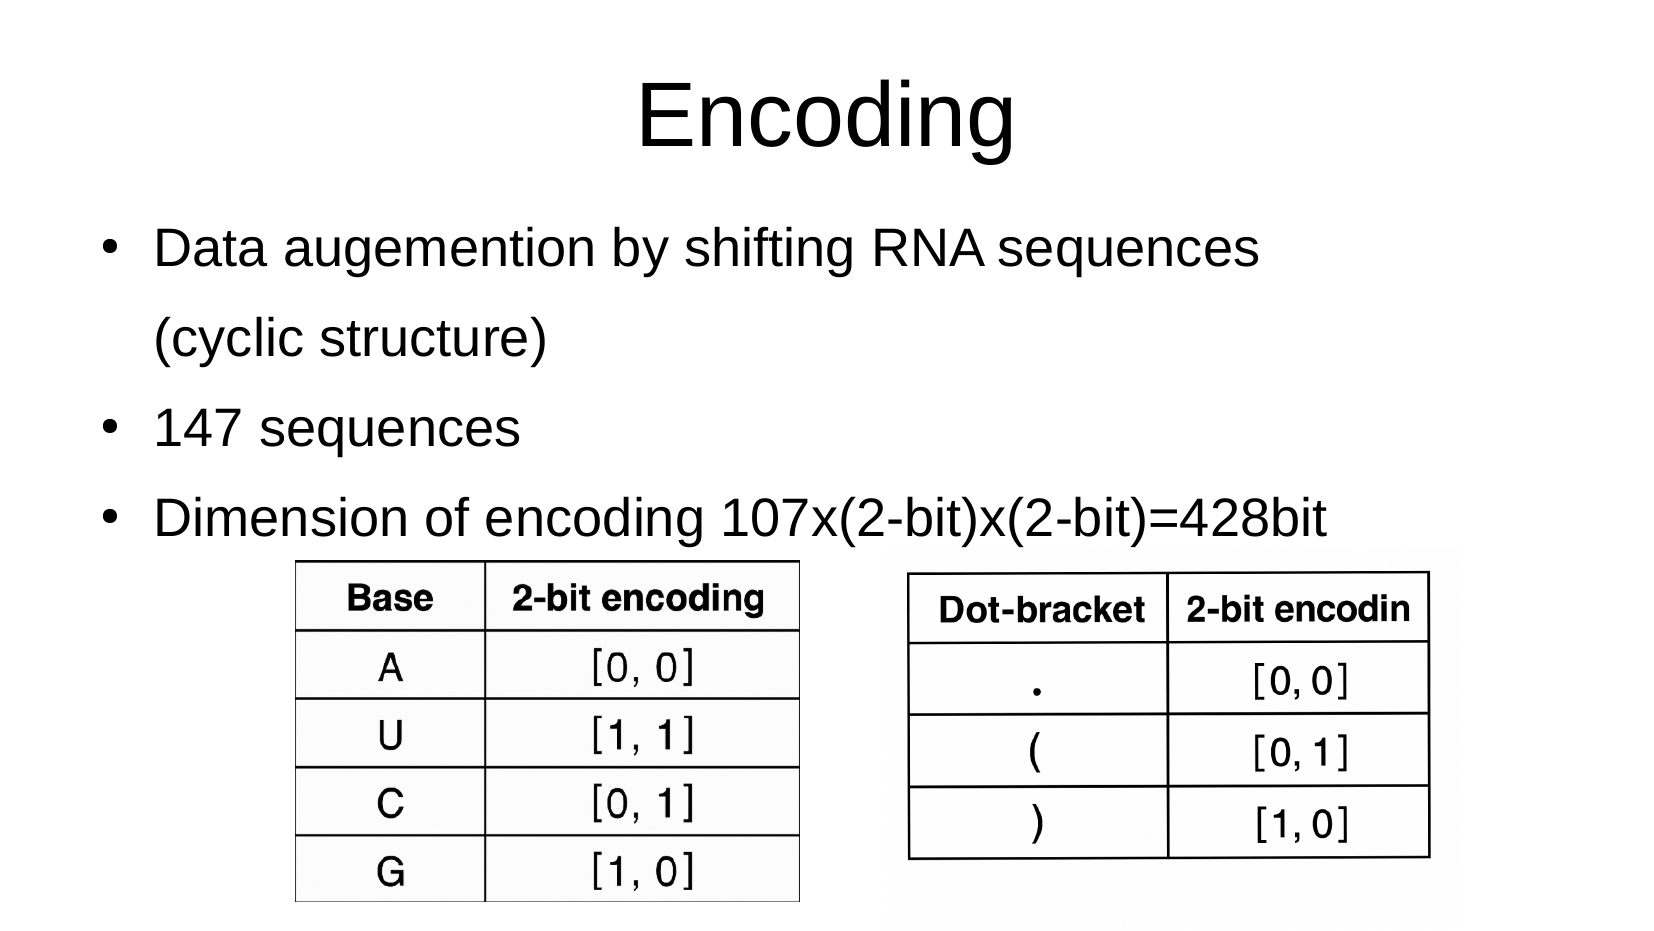

# Encoding
Data augemention by shifting RNA sequences
(cyclic structure)
147 sequences
Dimension of encoding 107x(2-bit)x(2-bit)=428bit